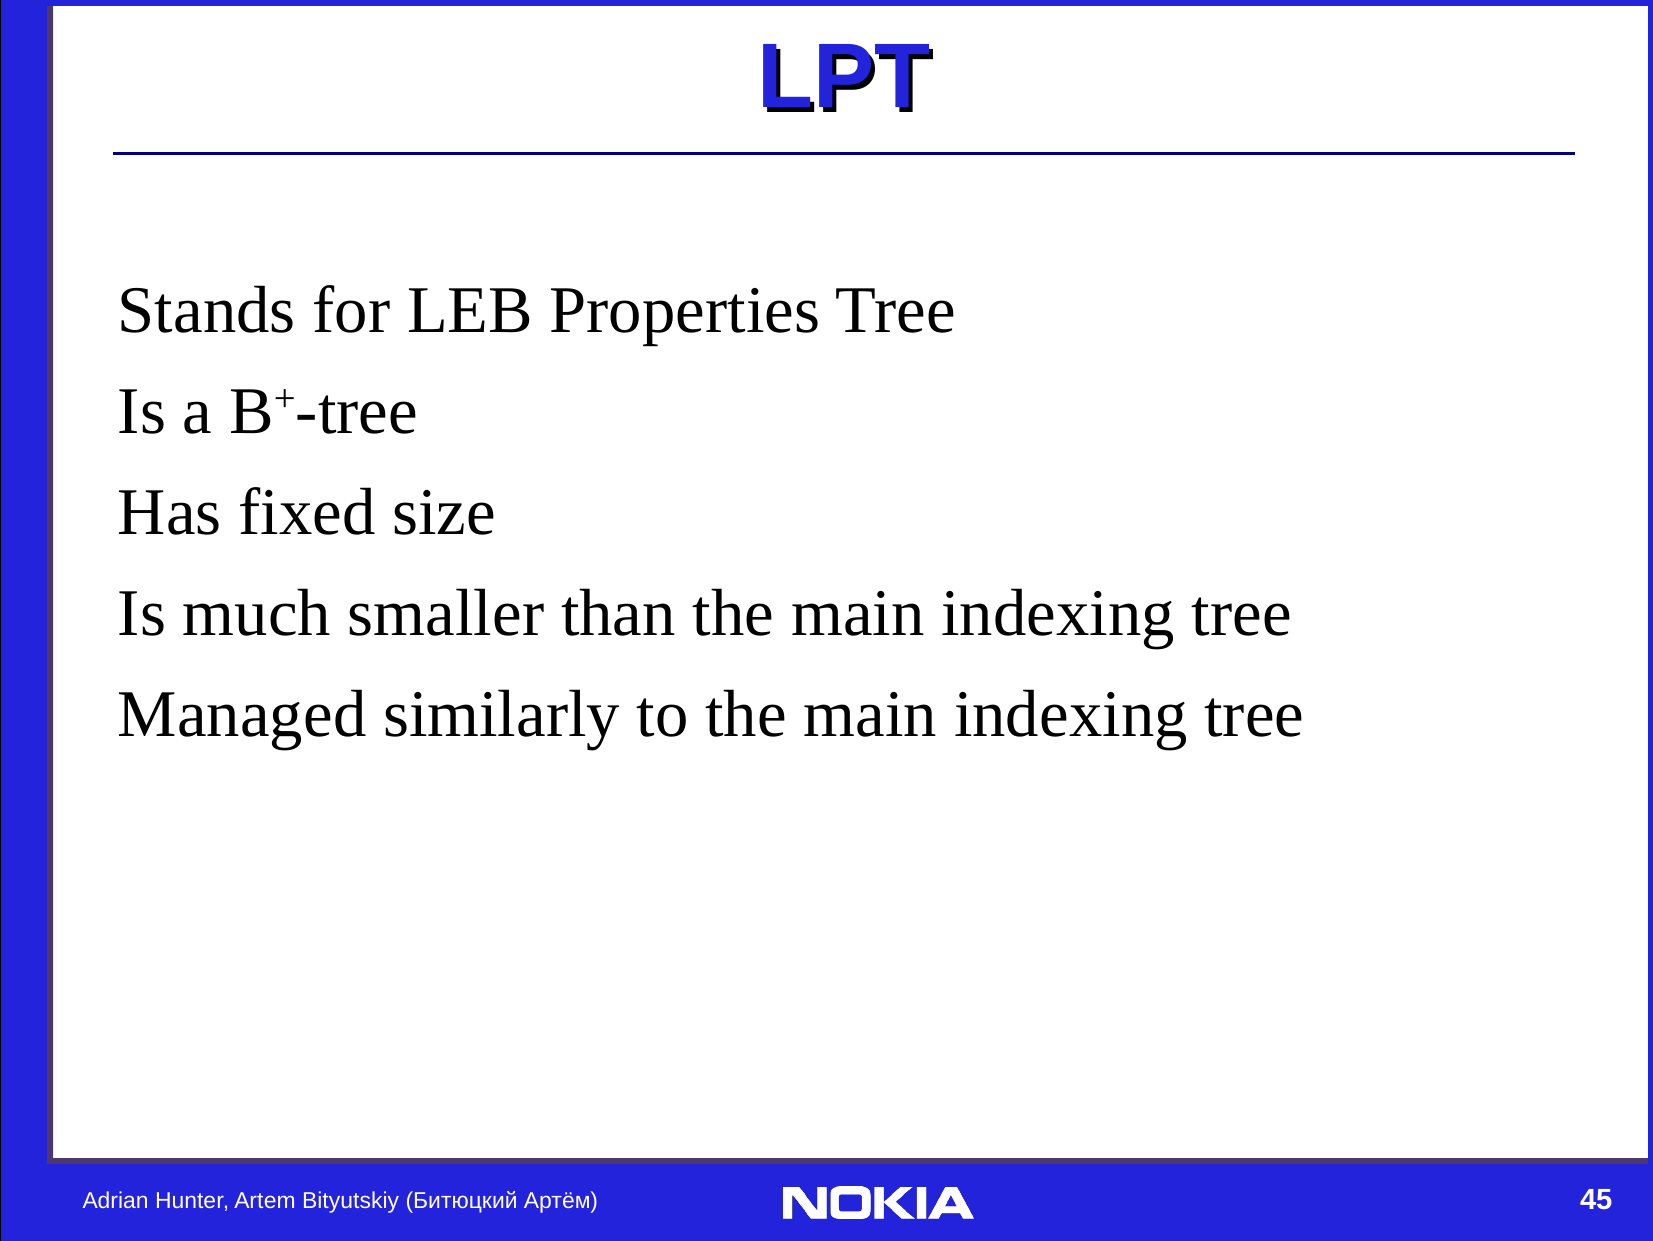

# LPT
Stands for LEB Properties Tree
Is a B+-tree
Has fixed size
Is much smaller than the main indexing tree
Managed similarly to the main indexing tree
45